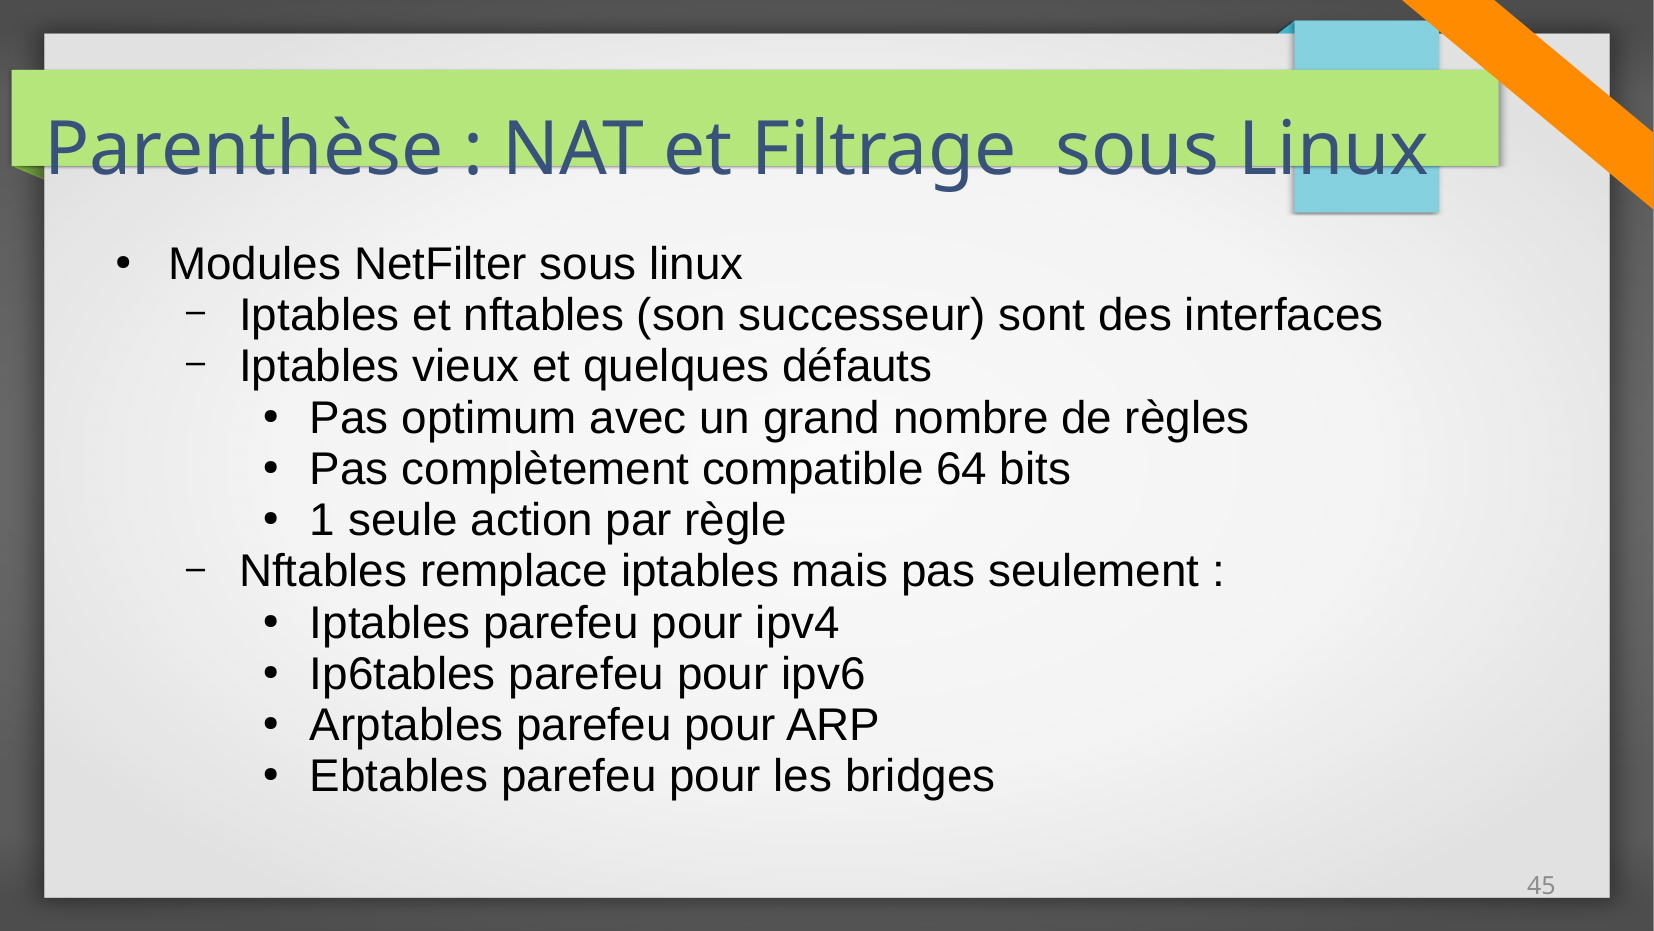

Parenthèse : NAT et Filtrage sous Linux
Modules NetFilter sous linux
Iptables et nftables (son successeur) sont des interfaces
Iptables vieux et quelques défauts
Pas optimum avec un grand nombre de règles
Pas complètement compatible 64 bits
1 seule action par règle
Nftables remplace iptables mais pas seulement :
Iptables parefeu pour ipv4
Ip6tables parefeu pour ipv6
Arptables parefeu pour ARP
Ebtables parefeu pour les bridges